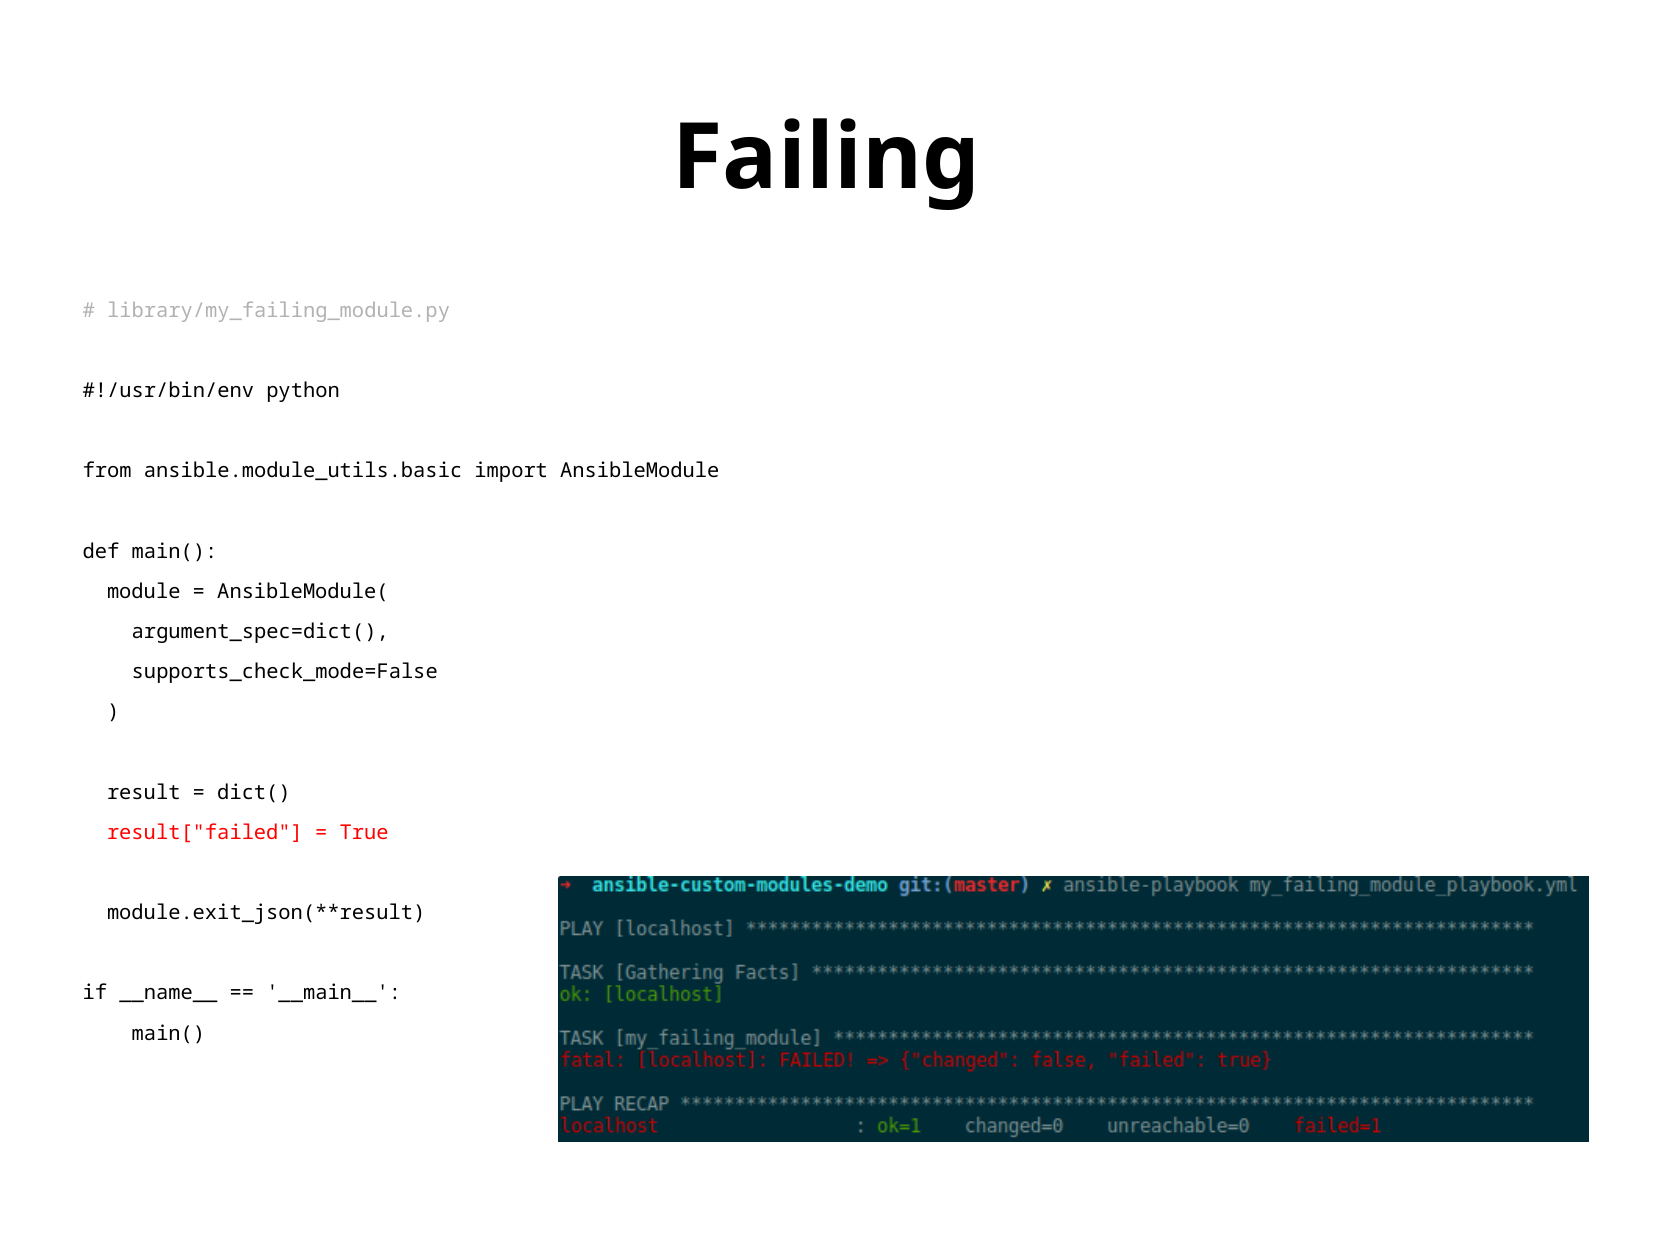

# Failing
# library/my_failing_module.py
#!/usr/bin/env python
from ansible.module_utils.basic import AnsibleModule
def main():
 module = AnsibleModule(
 argument_spec=dict(),
 supports_check_mode=False
 )
 result = dict()
 result["failed"] = True
 module.exit_json(**result)
if __name__ == '__main__':
 main()